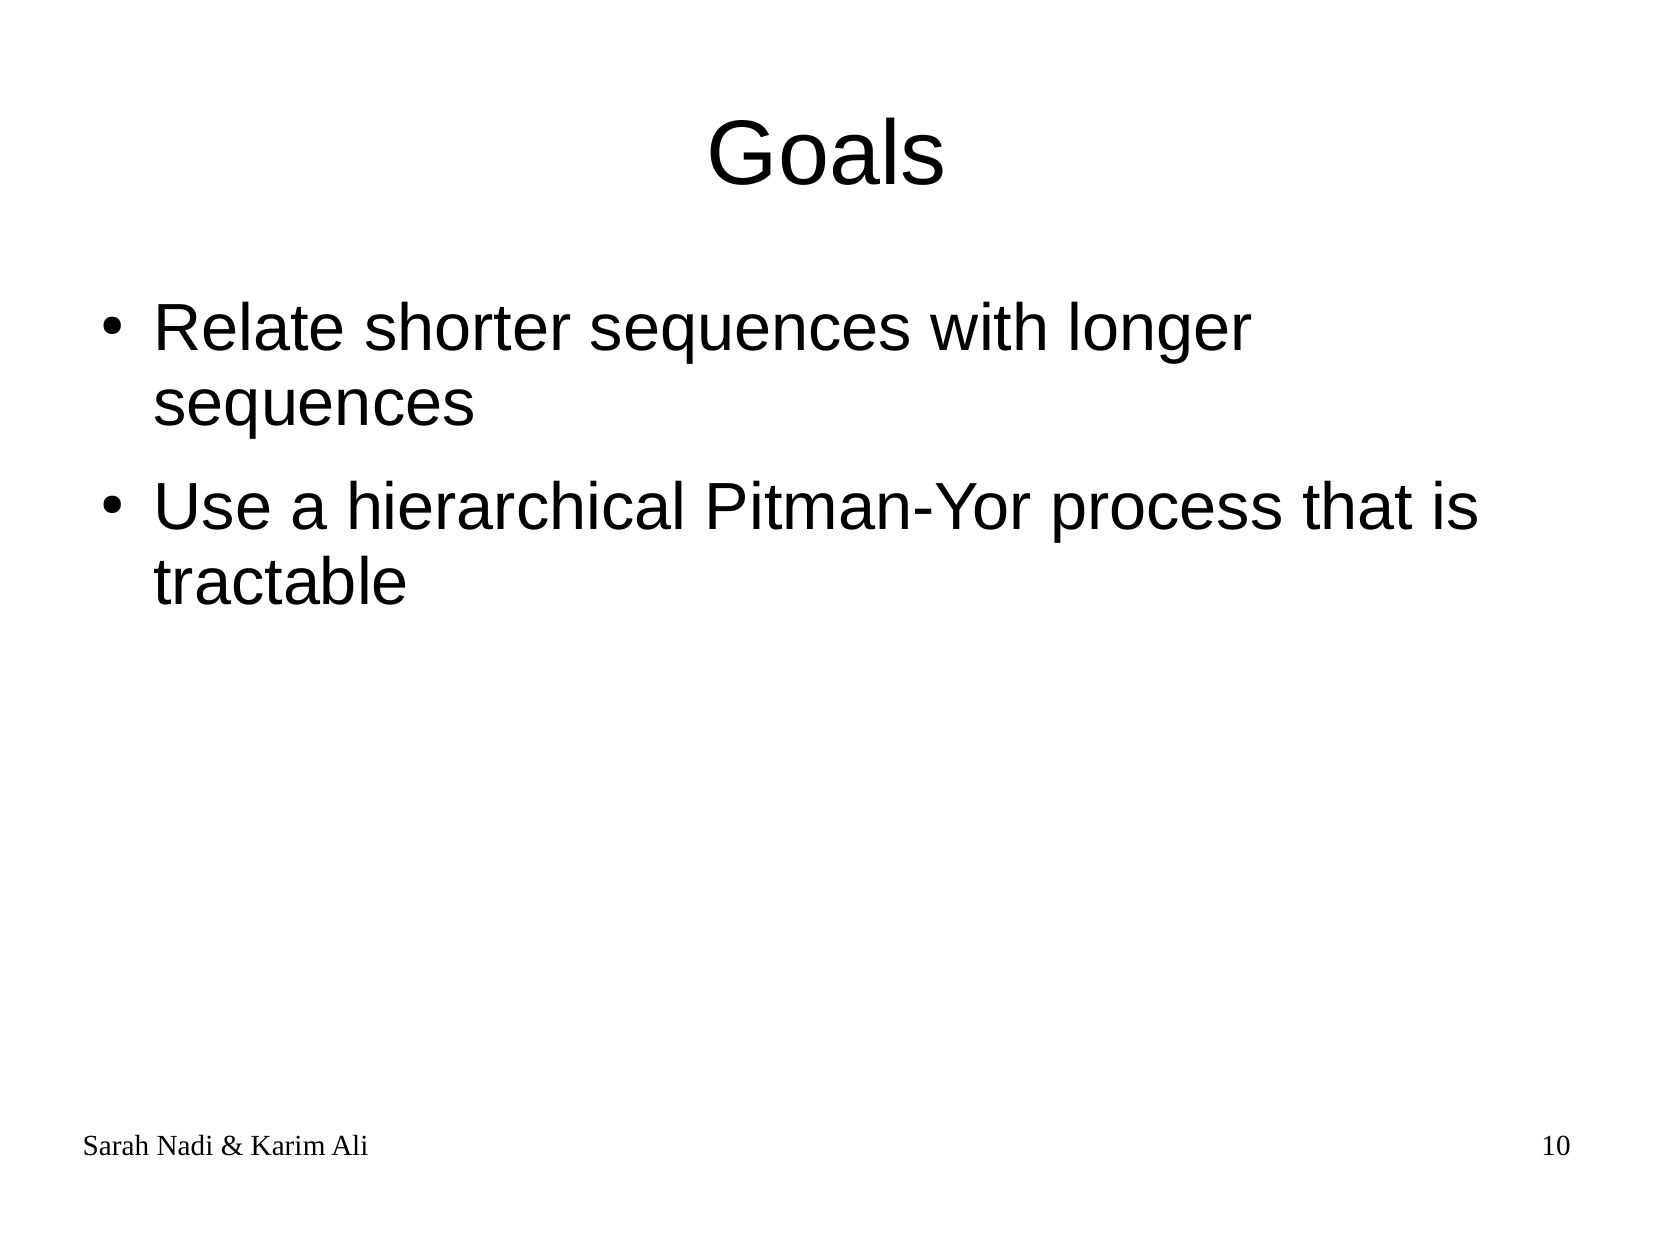

# Goals
Relate shorter sequences with longer sequences
Use a hierarchical Pitman-Yor process that is tractable
Sarah Nadi & Karim Ali
10